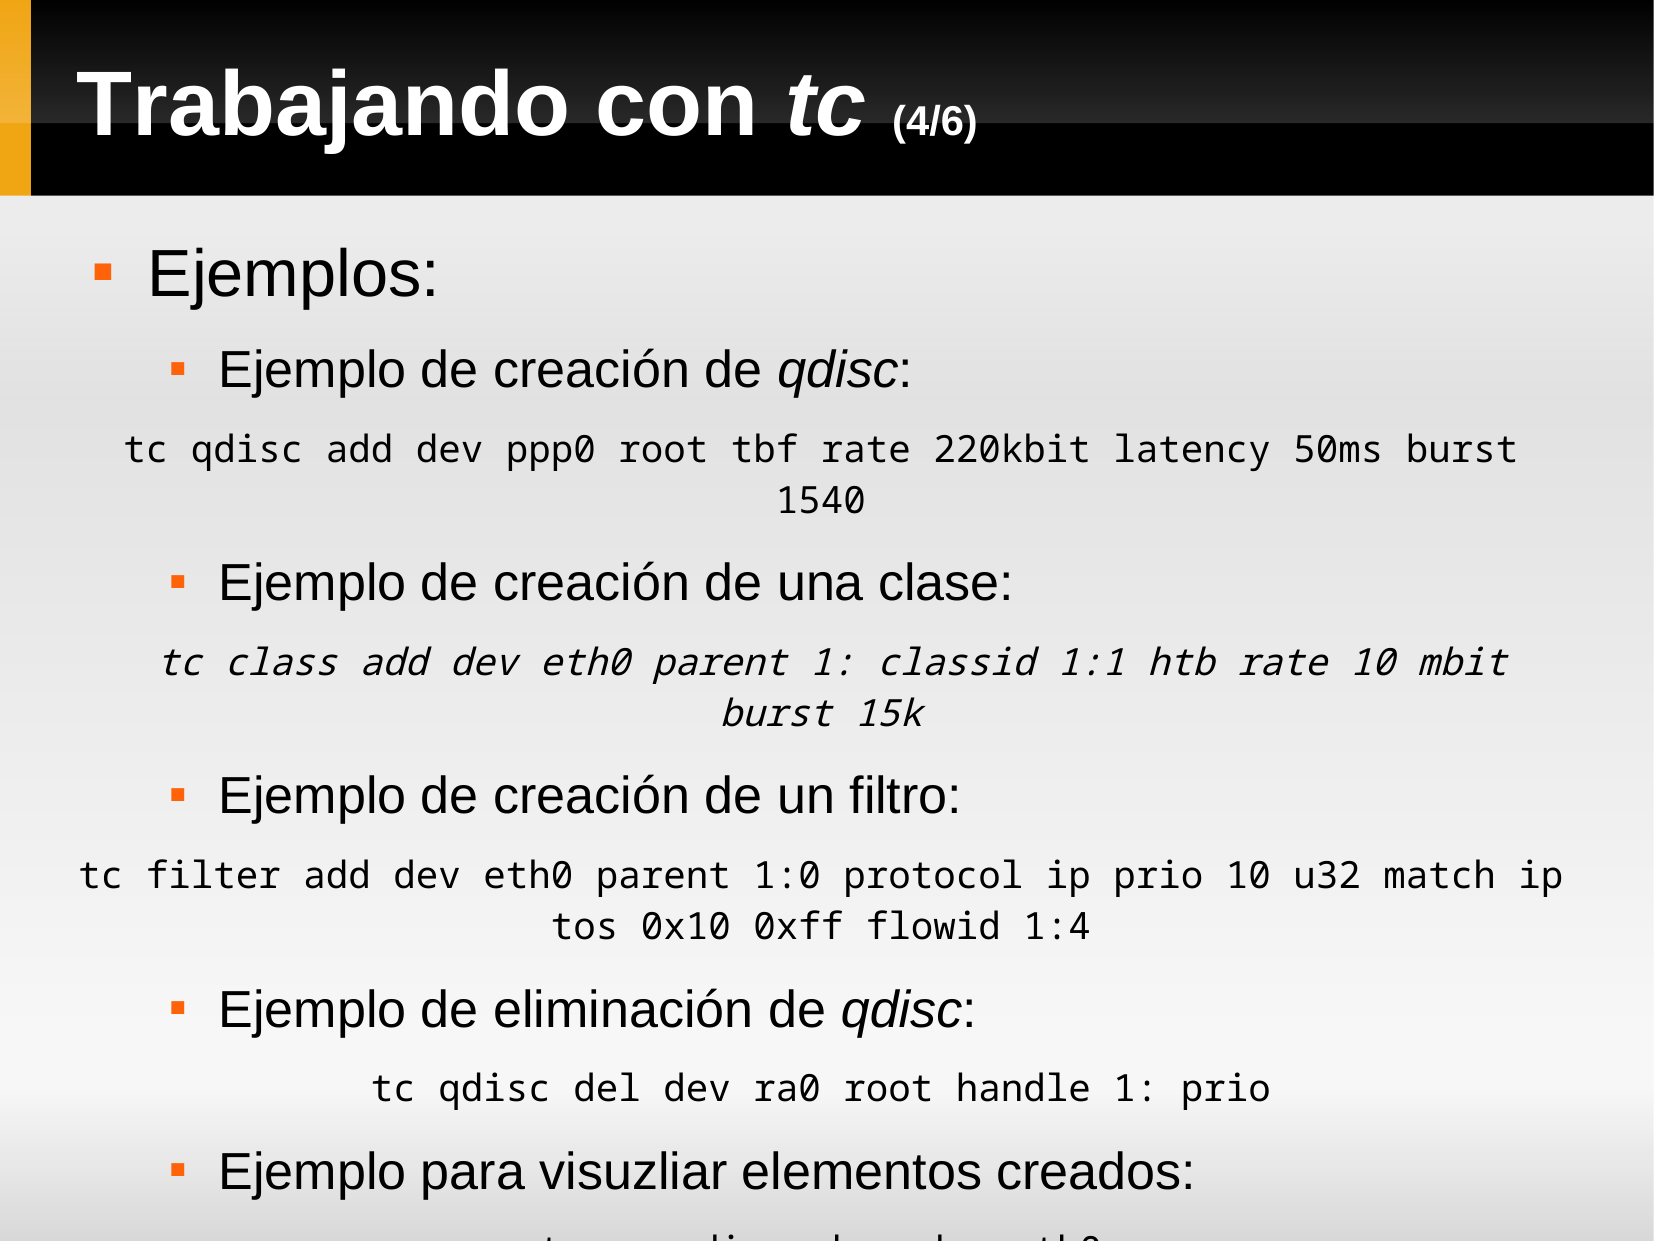

# Trabajando con tc (4/6)
Ejemplos:
Ejemplo de creación de qdisc:
tc qdisc add dev ppp0 root tbf rate 220kbit latency 50ms burst 1540
Ejemplo de creación de una clase:
 tc class add dev eth0 parent 1: classid 1:1 htb rate 10 mbit burst 15k
Ejemplo de creación de un filtro:
tc filter add dev eth0 parent 1:0 protocol ip prio 10 u32 match ip tos 0x10 0xff flowid 1:4
Ejemplo de eliminación de qdisc:
tc qdisc del dev ra0 root handle 1: prio
Ejemplo para visuzliar elementos creados:
tc -s qdisc show dev eth0